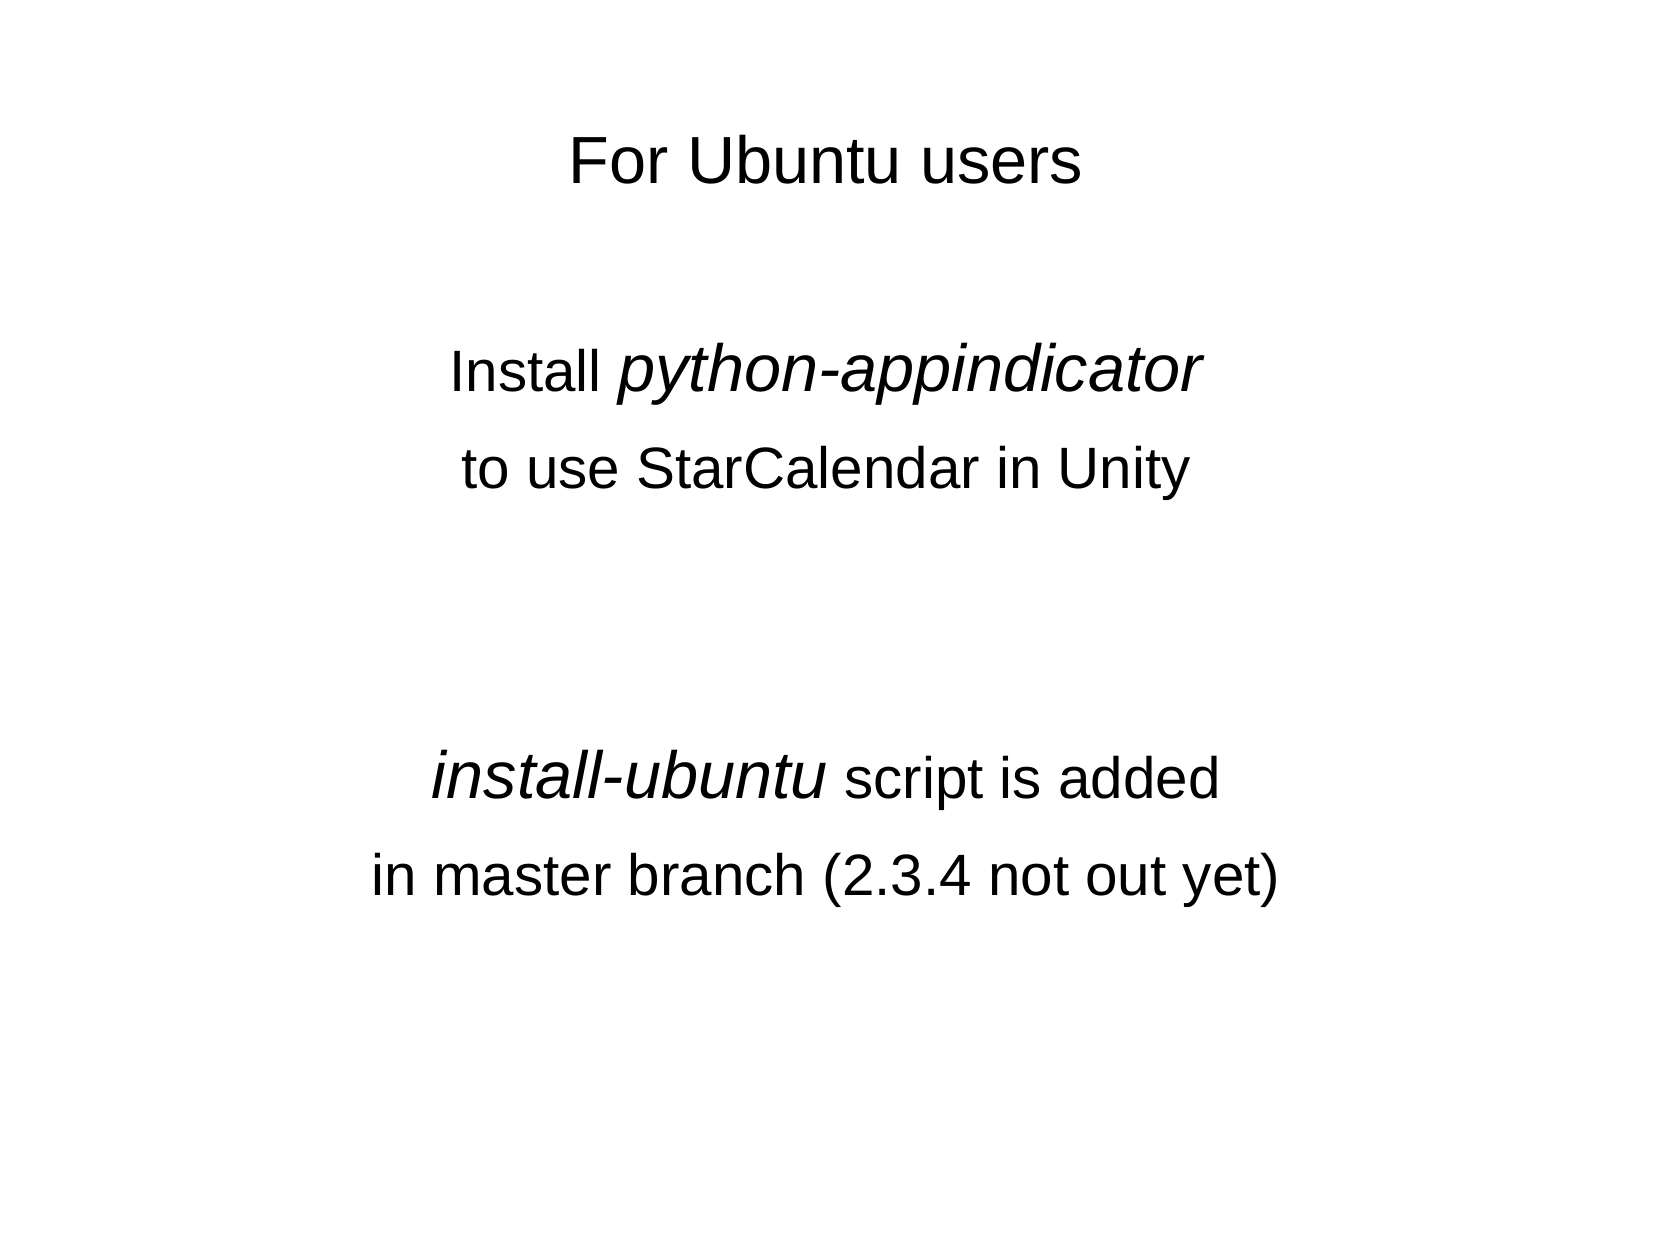

# For Ubuntu users
Install python-appindicator
to use StarCalendar in Unity
install-ubuntu script is added
in master branch (2.3.4 not out yet)